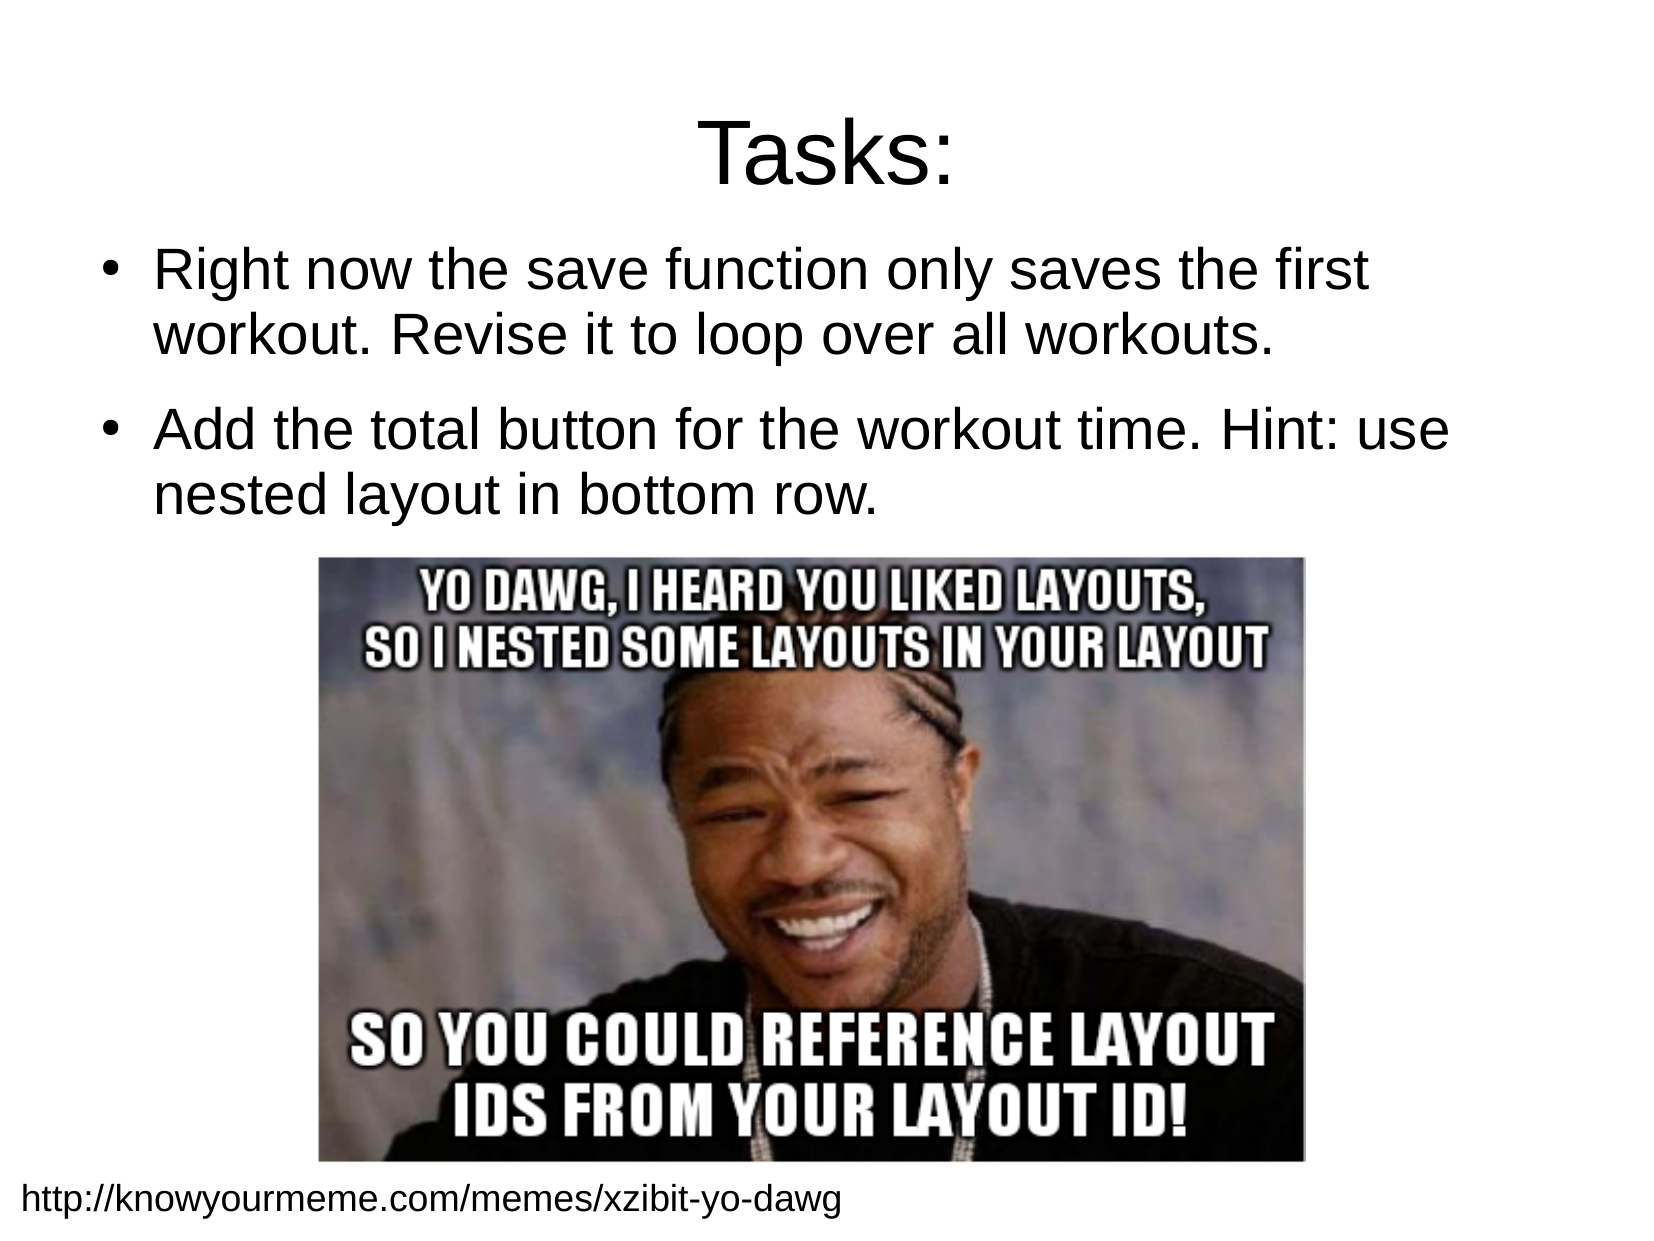

# Tasks:
Right now the save function only saves the first workout. Revise it to loop over all workouts.
Add the total button for the workout time. Hint: use nested layout in bottom row.
http://knowyourmeme.com/memes/xzibit-yo-dawg